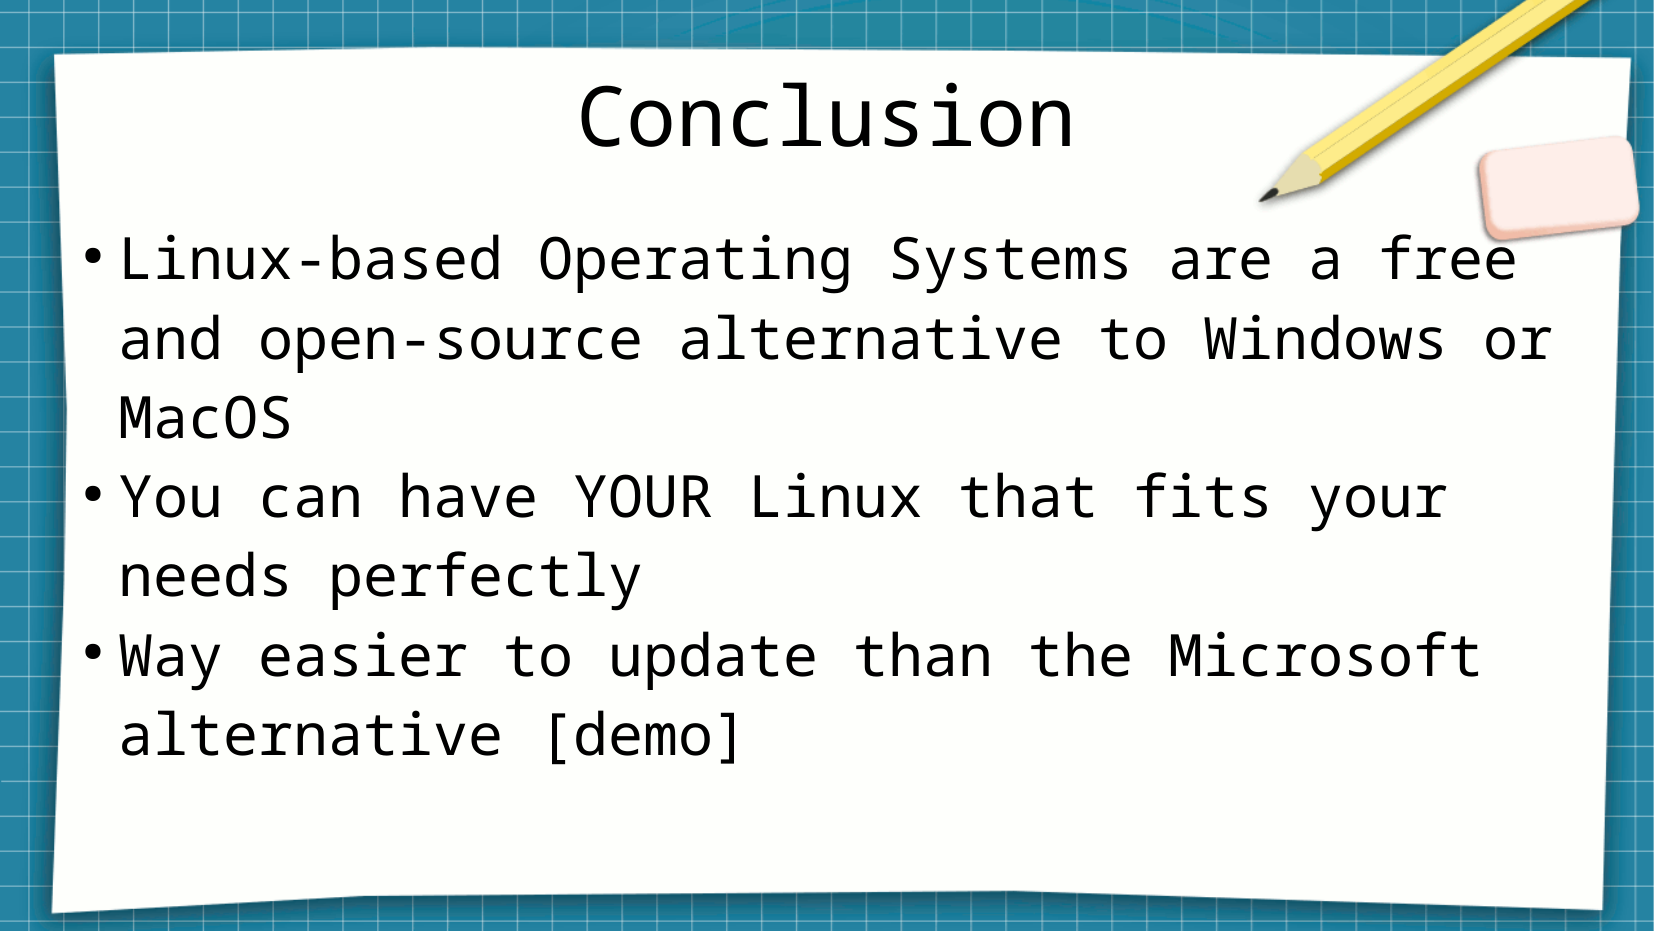

# Conclusion
Linux-based Operating Systems are a free and open-source alternative to Windows or MacOS
You can have YOUR Linux that fits your needs perfectly
Way easier to update than the Microsoft alternative [demo]